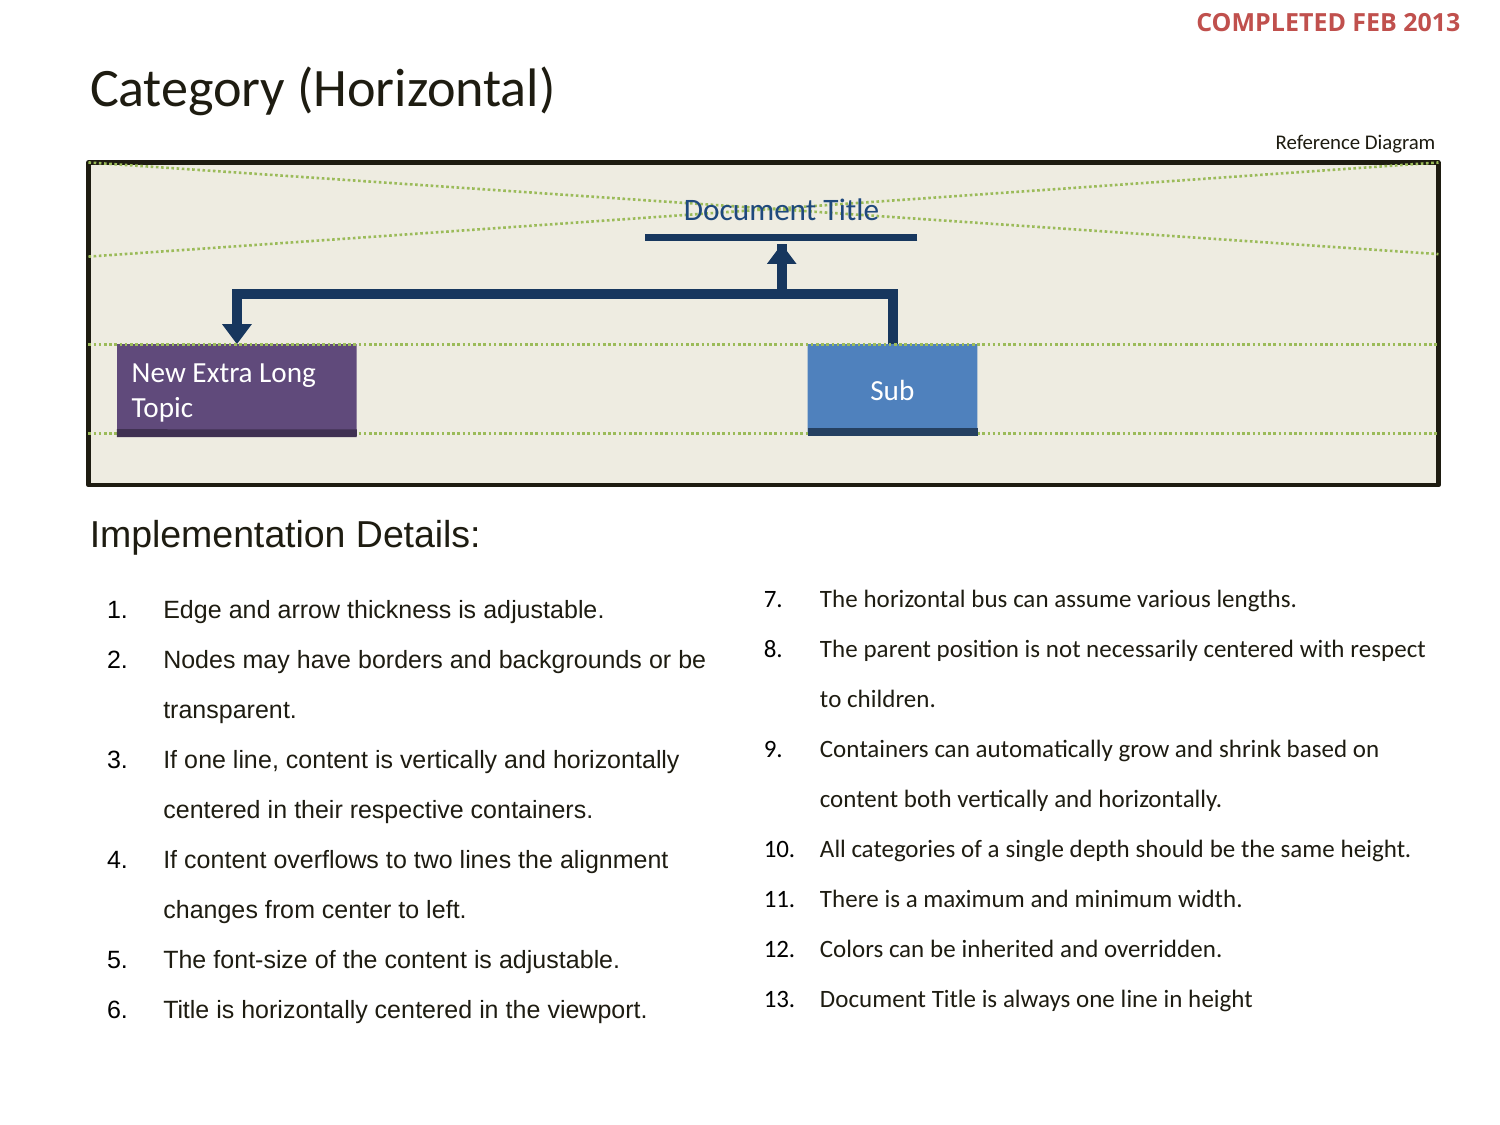

COMPLETED FEB 2013
# Category (Horizontal)
Reference Diagram
Document Title
New Extra Long Topic
Sub
Implementation Details:
Edge and arrow thickness is adjustable.
Nodes may have borders and backgrounds or be transparent.
If one line, content is vertically and horizontally centered in their respective containers.
If content overflows to two lines the alignment changes from center to left.
The font-size of the content is adjustable.
Title is horizontally centered in the viewport.
The horizontal bus can assume various lengths.
The parent position is not necessarily centered with respect to children.
Containers can automatically grow and shrink based on content both vertically and horizontally.
All categories of a single depth should be the same height.
There is a maximum and minimum width.
Colors can be inherited and overridden.
Document Title is always one line in height